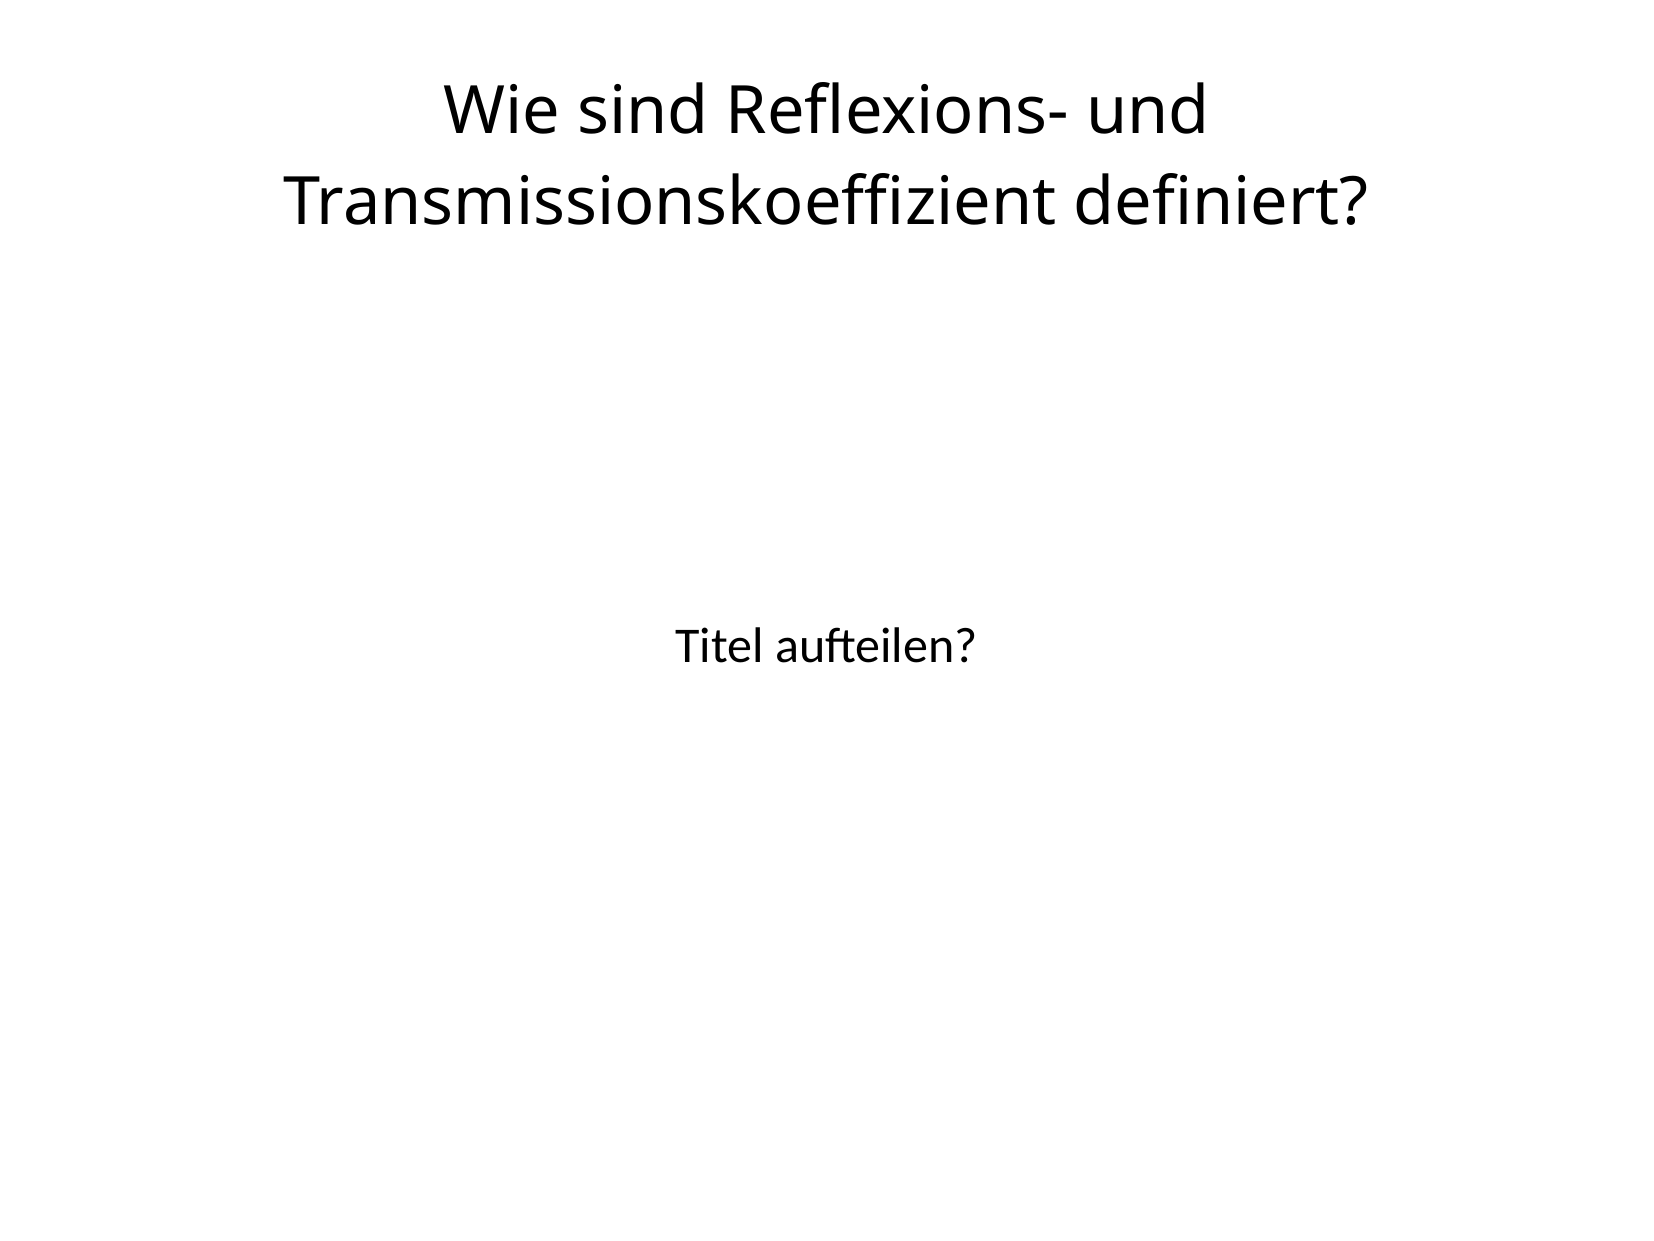

# Wie sind Reflexions- und Transmissionskoeffizient definiert?
Titel aufteilen?